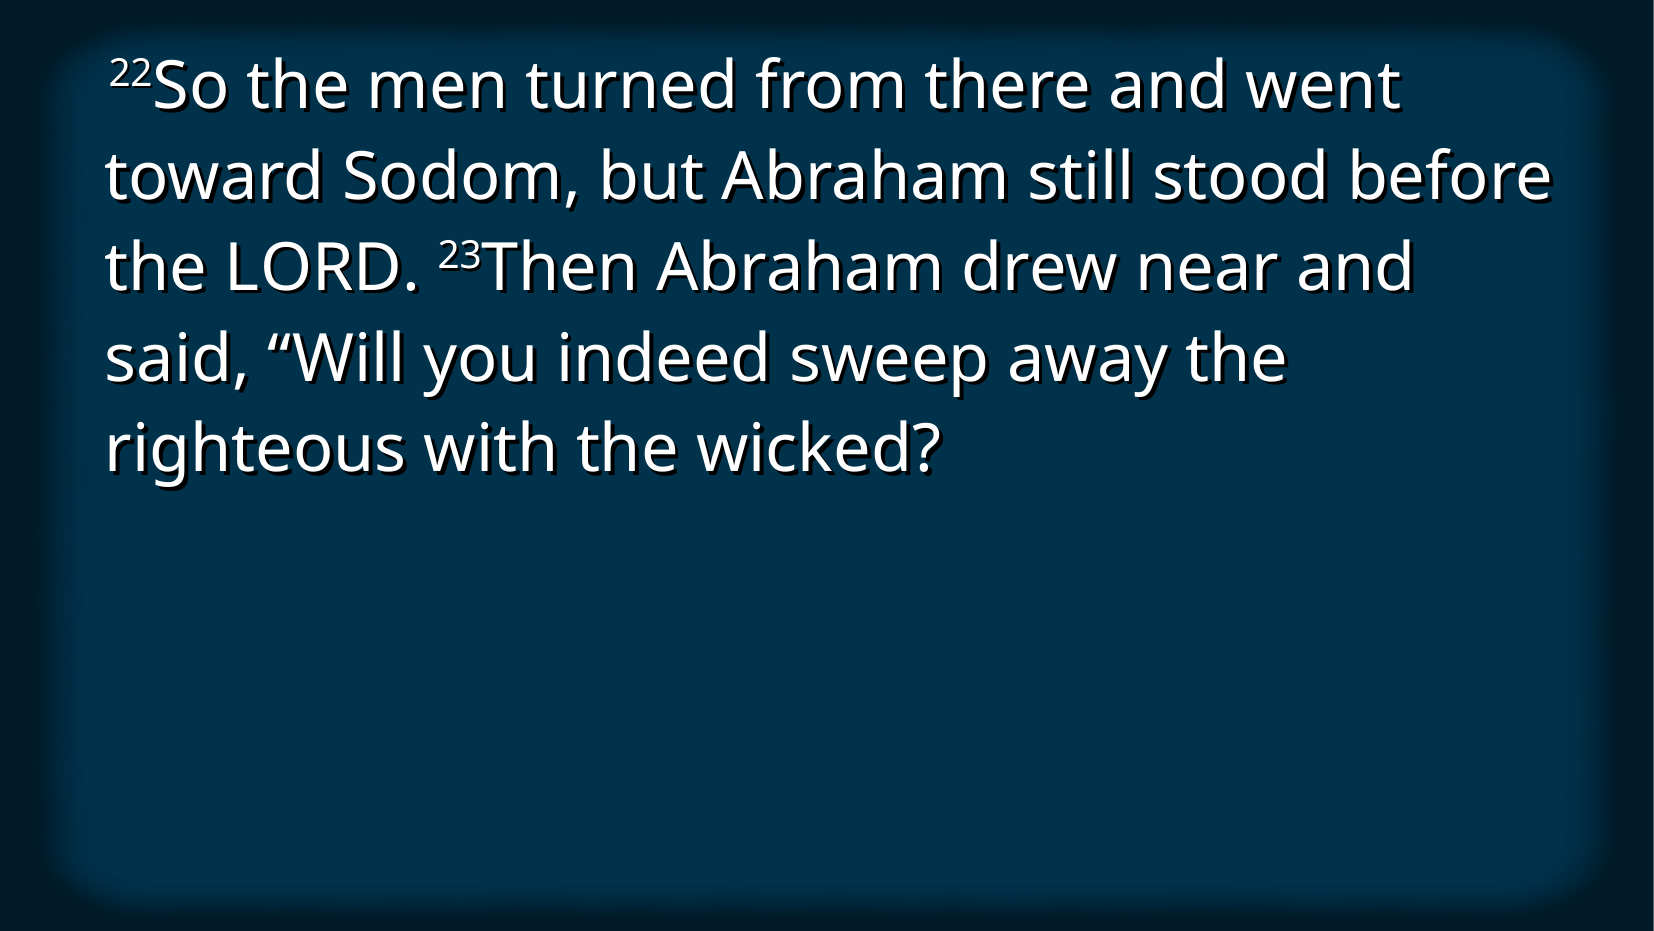

22So the men turned from there and went toward Sodom, but Abraham still stood before the LORD. 23Then Abraham drew near and said, “Will you indeed sweep away the righteous with the wicked?